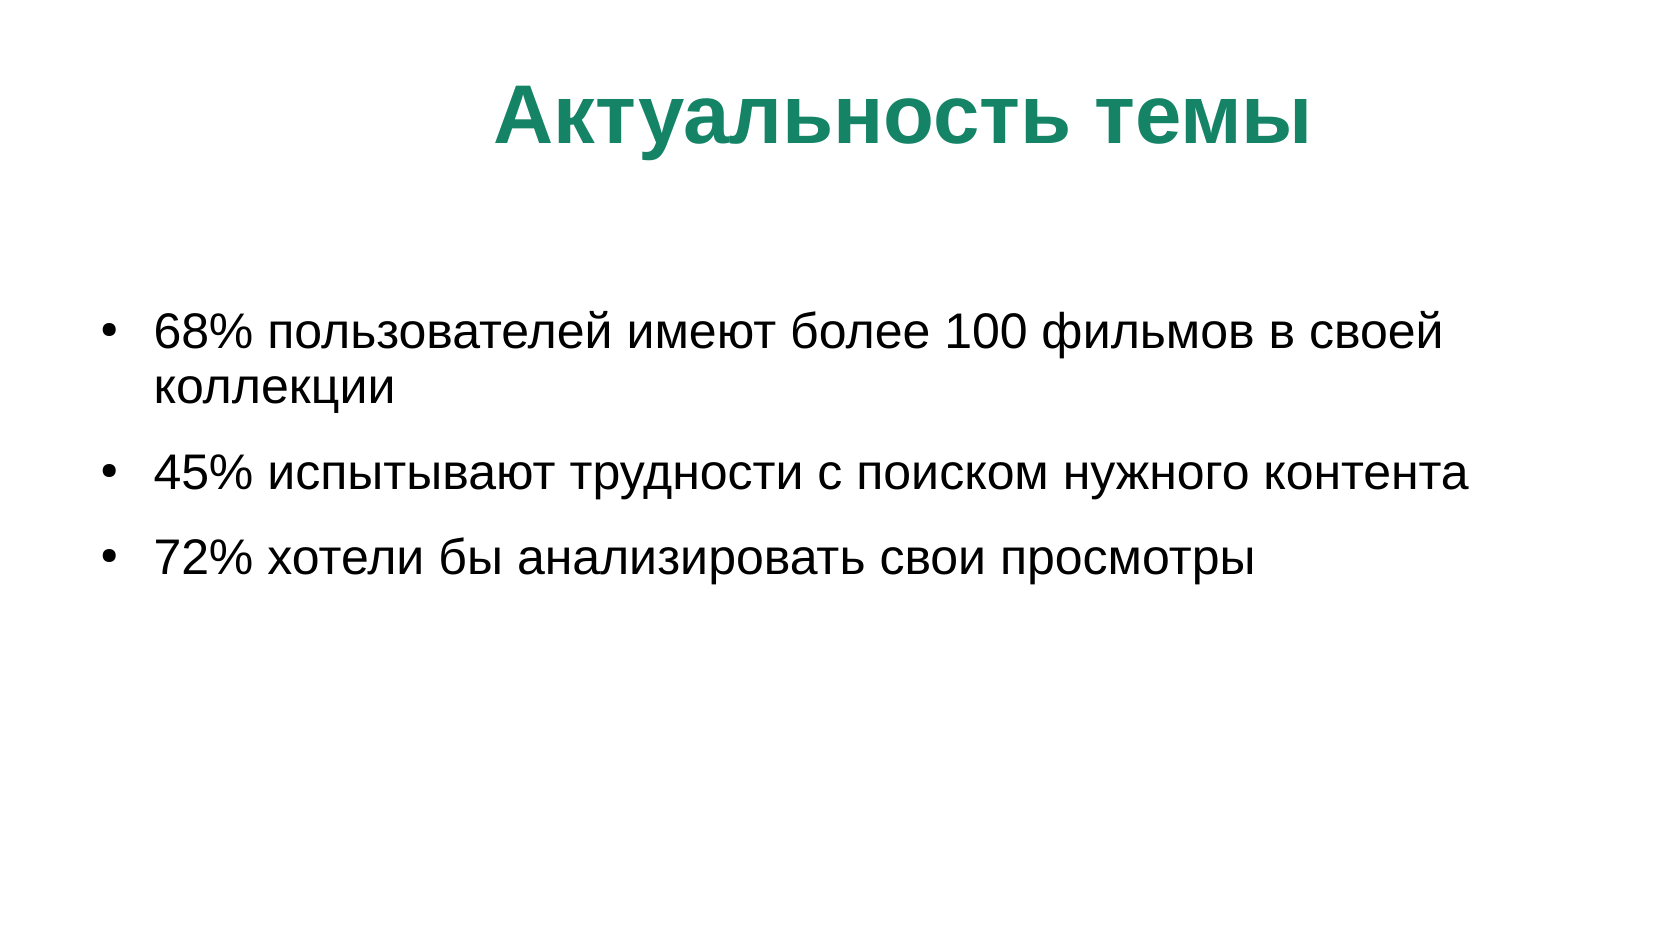

# Актуальность темы
68% пользователей имеют более 100 фильмов в своей коллекции
45% испытывают трудности с поиском нужного контента
72% хотели бы анализировать свои просмотры